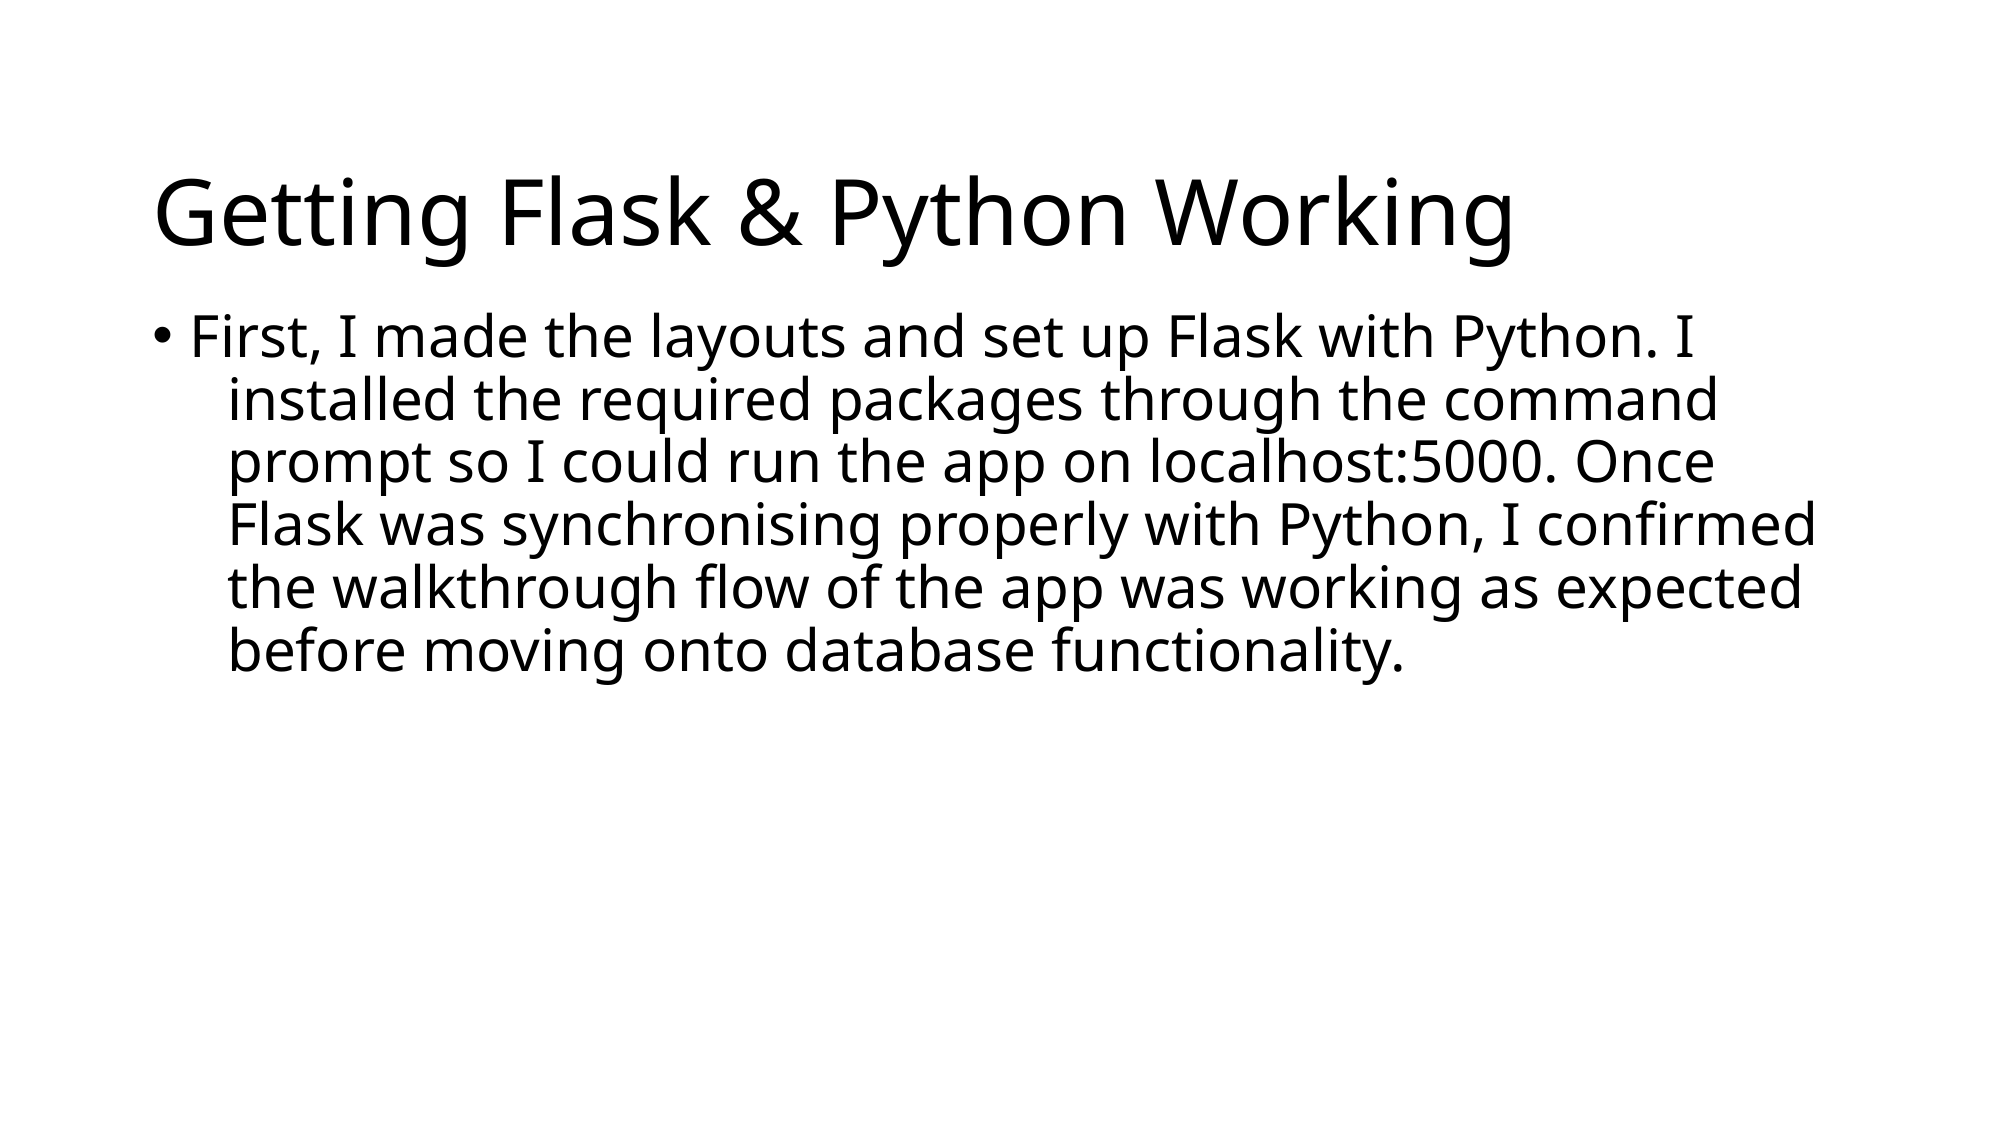

# Getting Flask & Python Working
First, I made the layouts and set up Flask with Python. I installed the required packages through the command prompt so I could run the app on localhost:5000. Once Flask was synchronising properly with Python, I confirmed the walkthrough flow of the app was working as expected before moving onto database functionality.